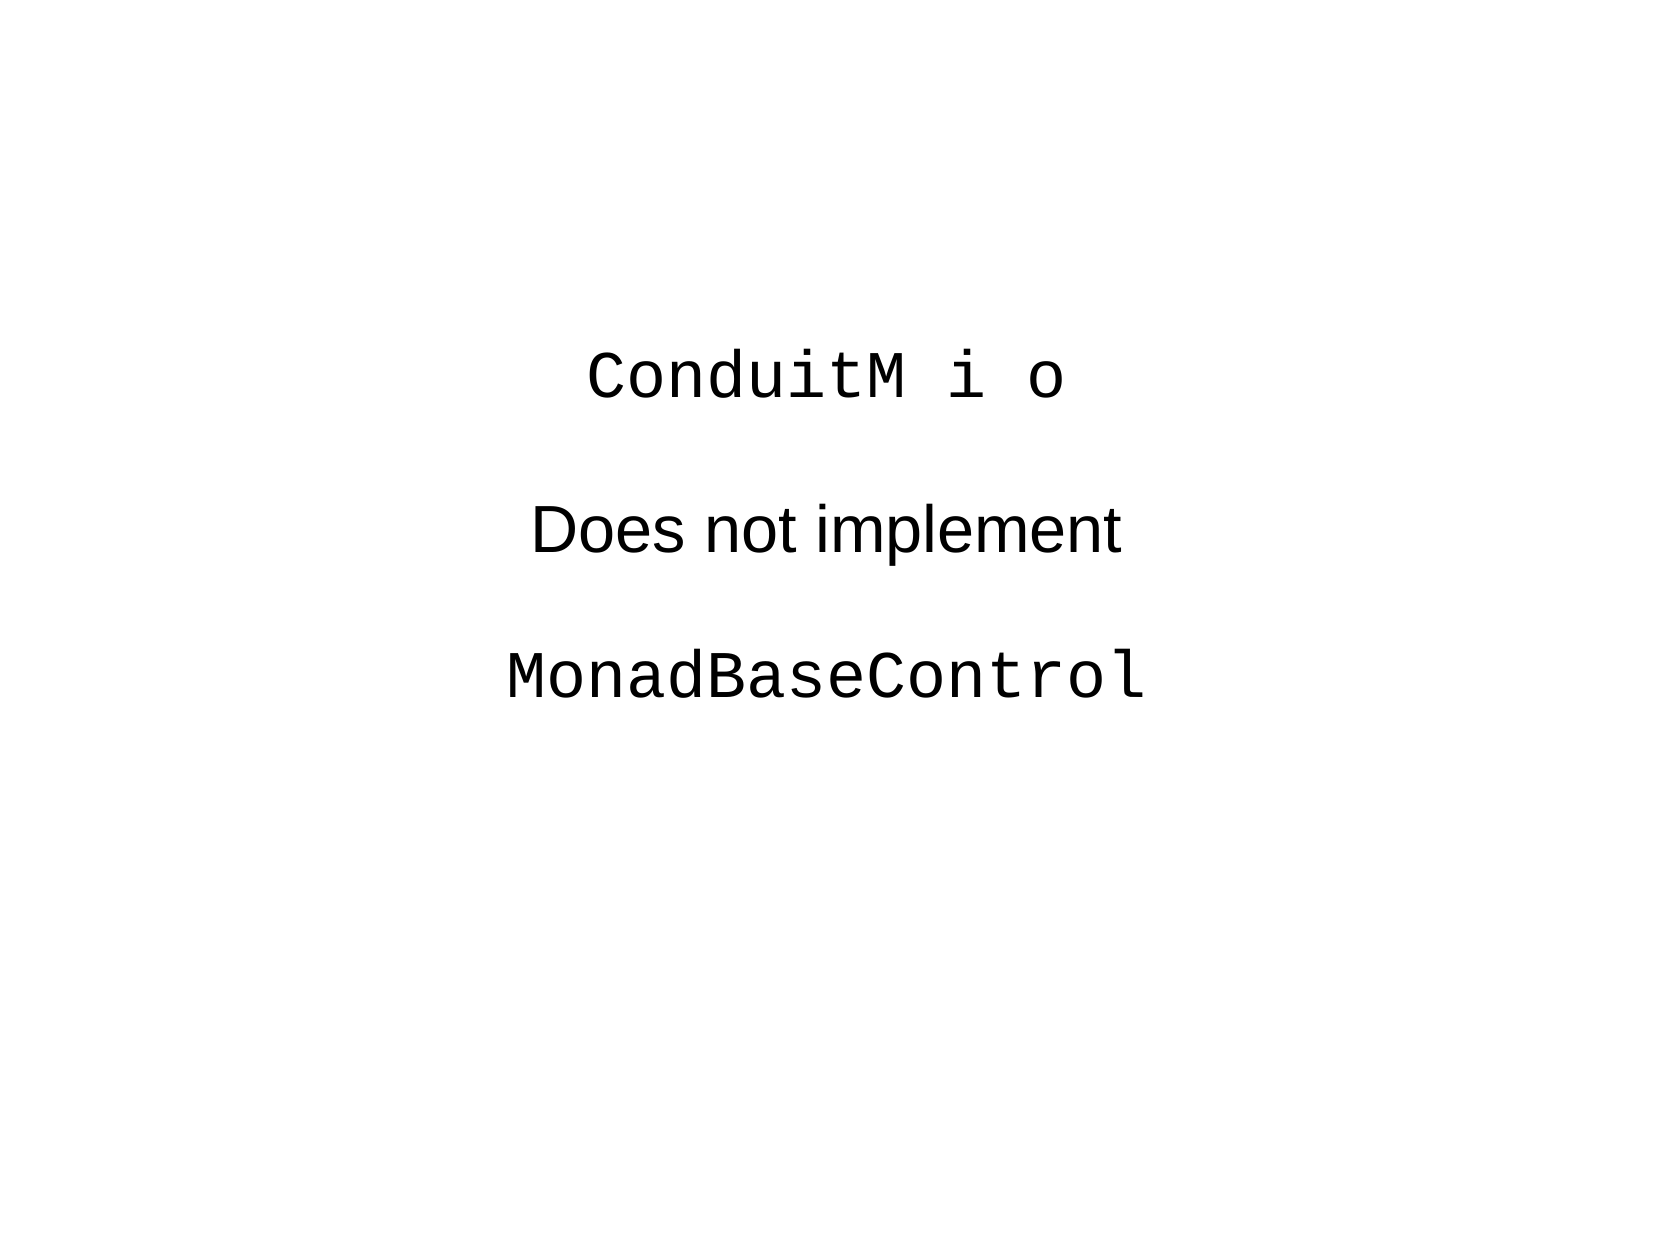

# ConduitM i o
Does not implement
MonadBaseControl